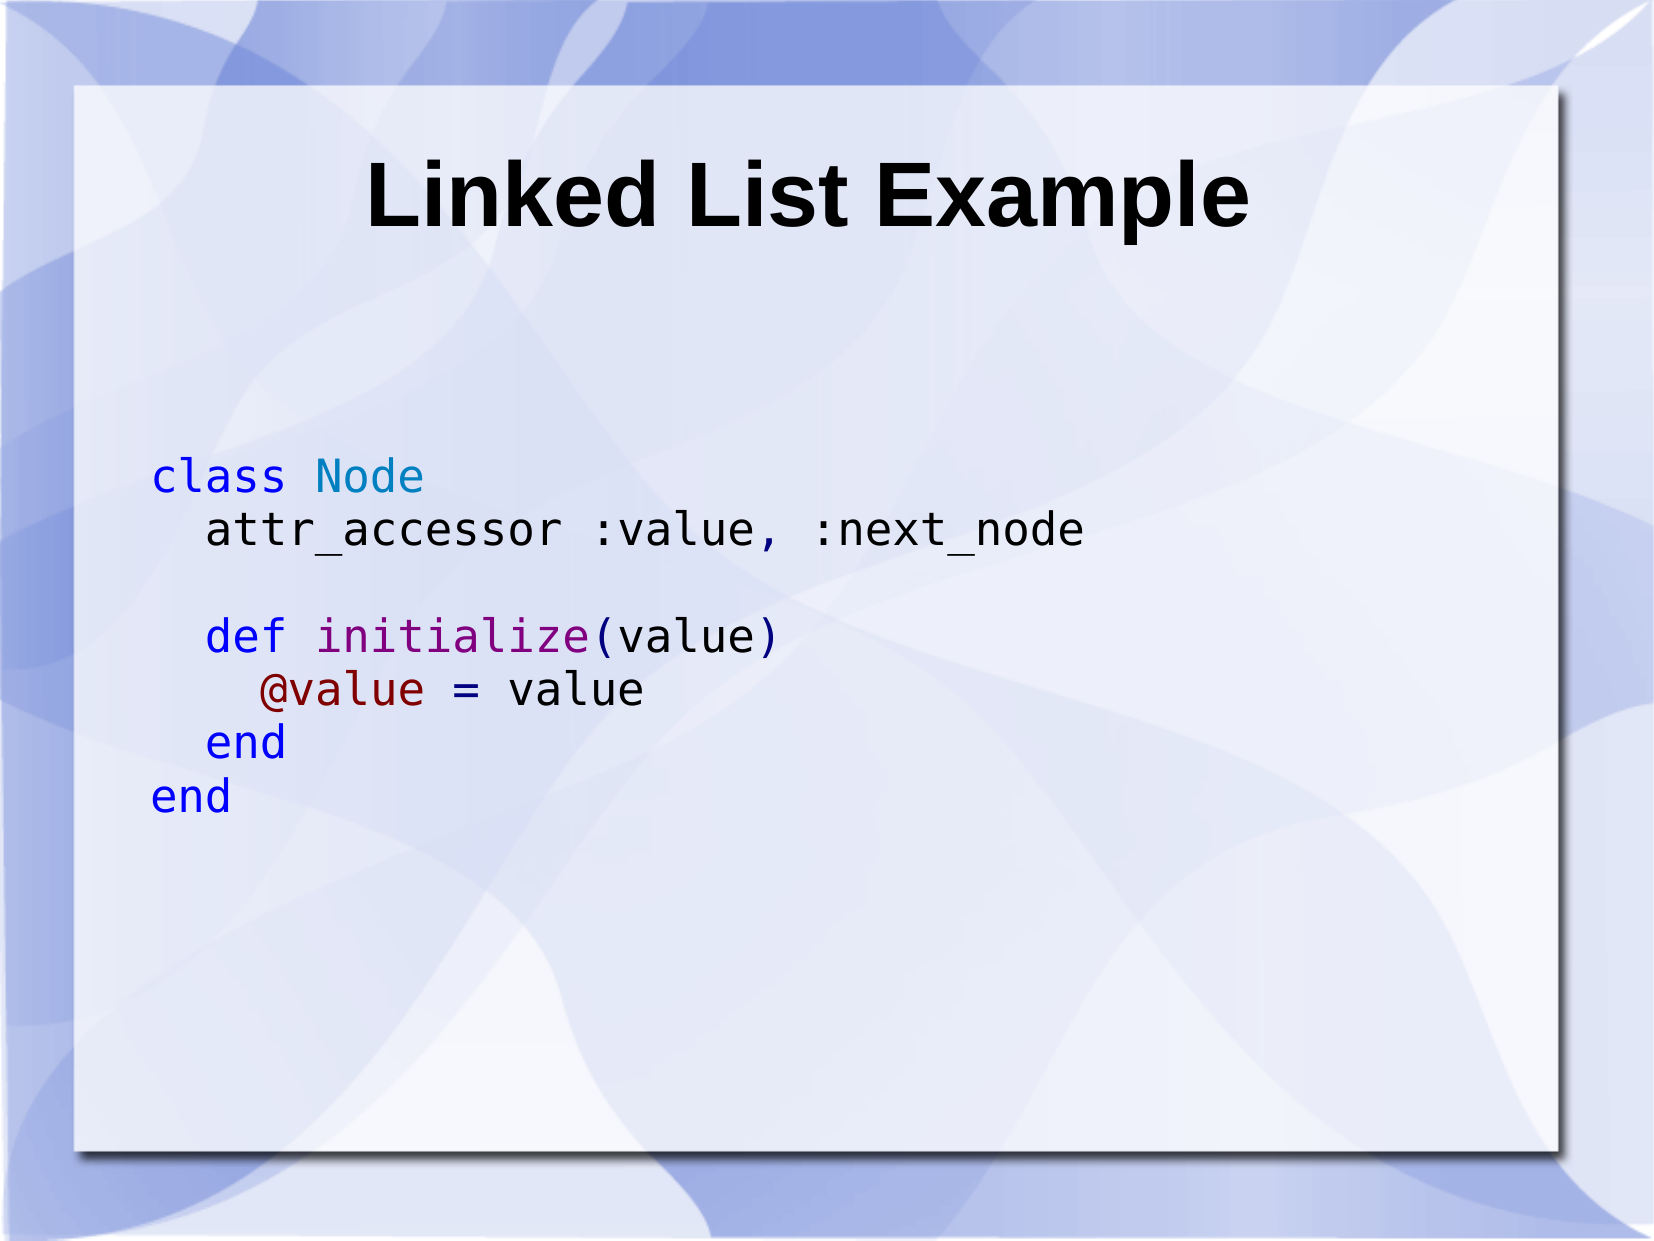

# Linked List Example
class Node
 attr_accessor :value, :next_node
 def initialize(value)
 @value = value
 end
end